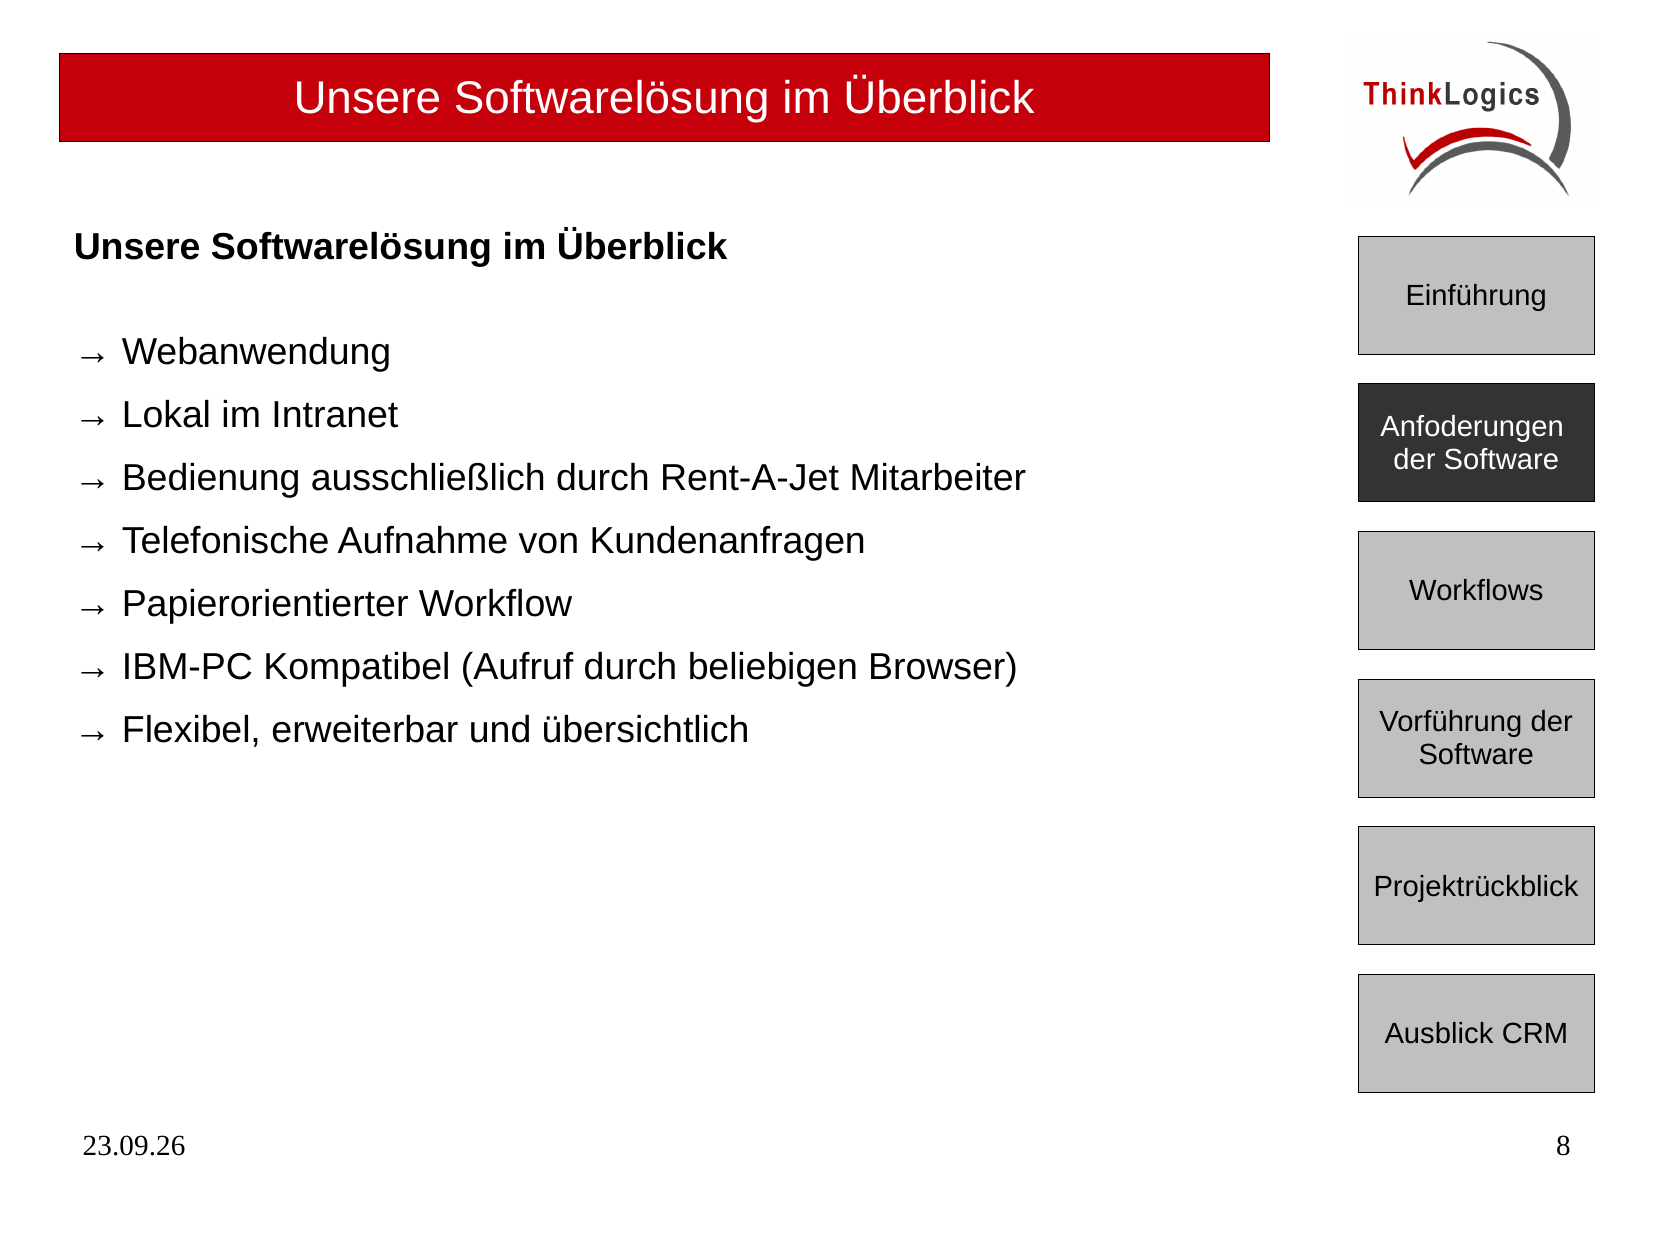

Unsere Softwarelösung im Überblick
Unsere Softwarelösung im Überblick
→ Webanwendung
→ Lokal im Intranet
→ Bedienung ausschließlich durch Rent-A-Jet Mitarbeiter
→ Telefonische Aufnahme von Kundenanfragen
→ Papierorientierter Workflow
→ IBM-PC Kompatibel (Aufruf durch beliebigen Browser)
→ Flexibel, erweiterbar und übersichtlich
Einführung
Anfoderungen
der Software
Workflows
Vorführung der
Software
Projektrückblick
Ausblick CRM
8